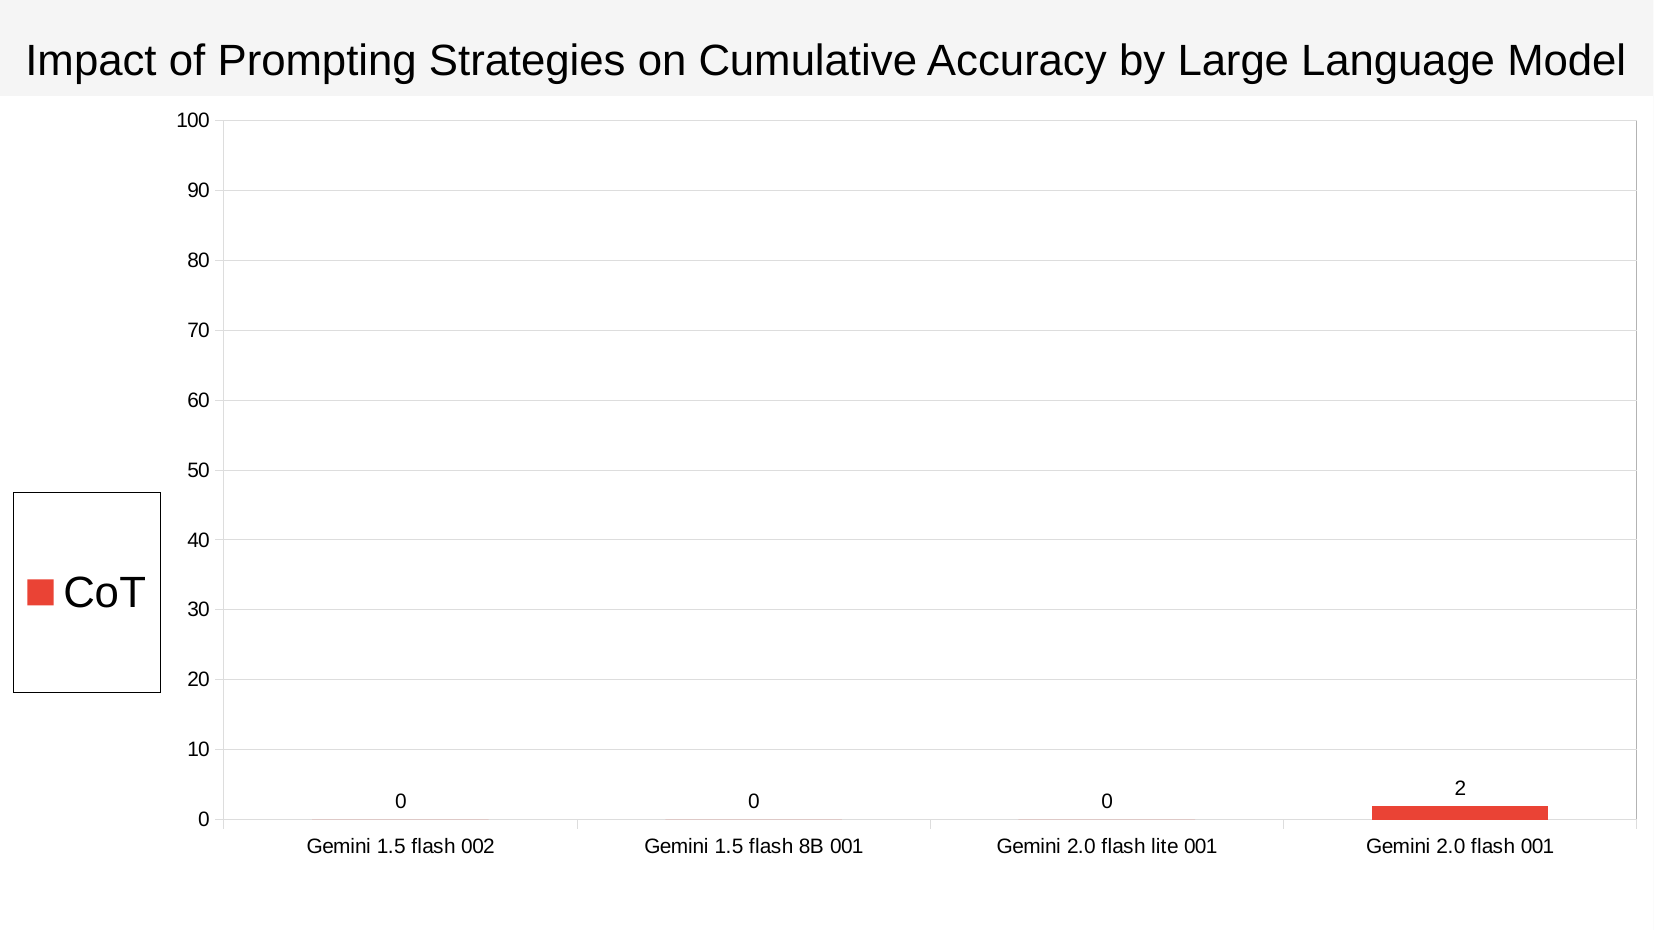

# q305
Impact of Prompting Strategies on Cumulative Accuracy by Large Language Model
### Chart
| Category | CoT |
|---|---|
| Gemini 1.5 flash 002 | 0.0 |
| Gemini 1.5 flash 8B 001 | 0.0 |
| Gemini 2.0 flash lite 001 | 0.0 |
| Gemini 2.0 flash 001 | 2.0 |